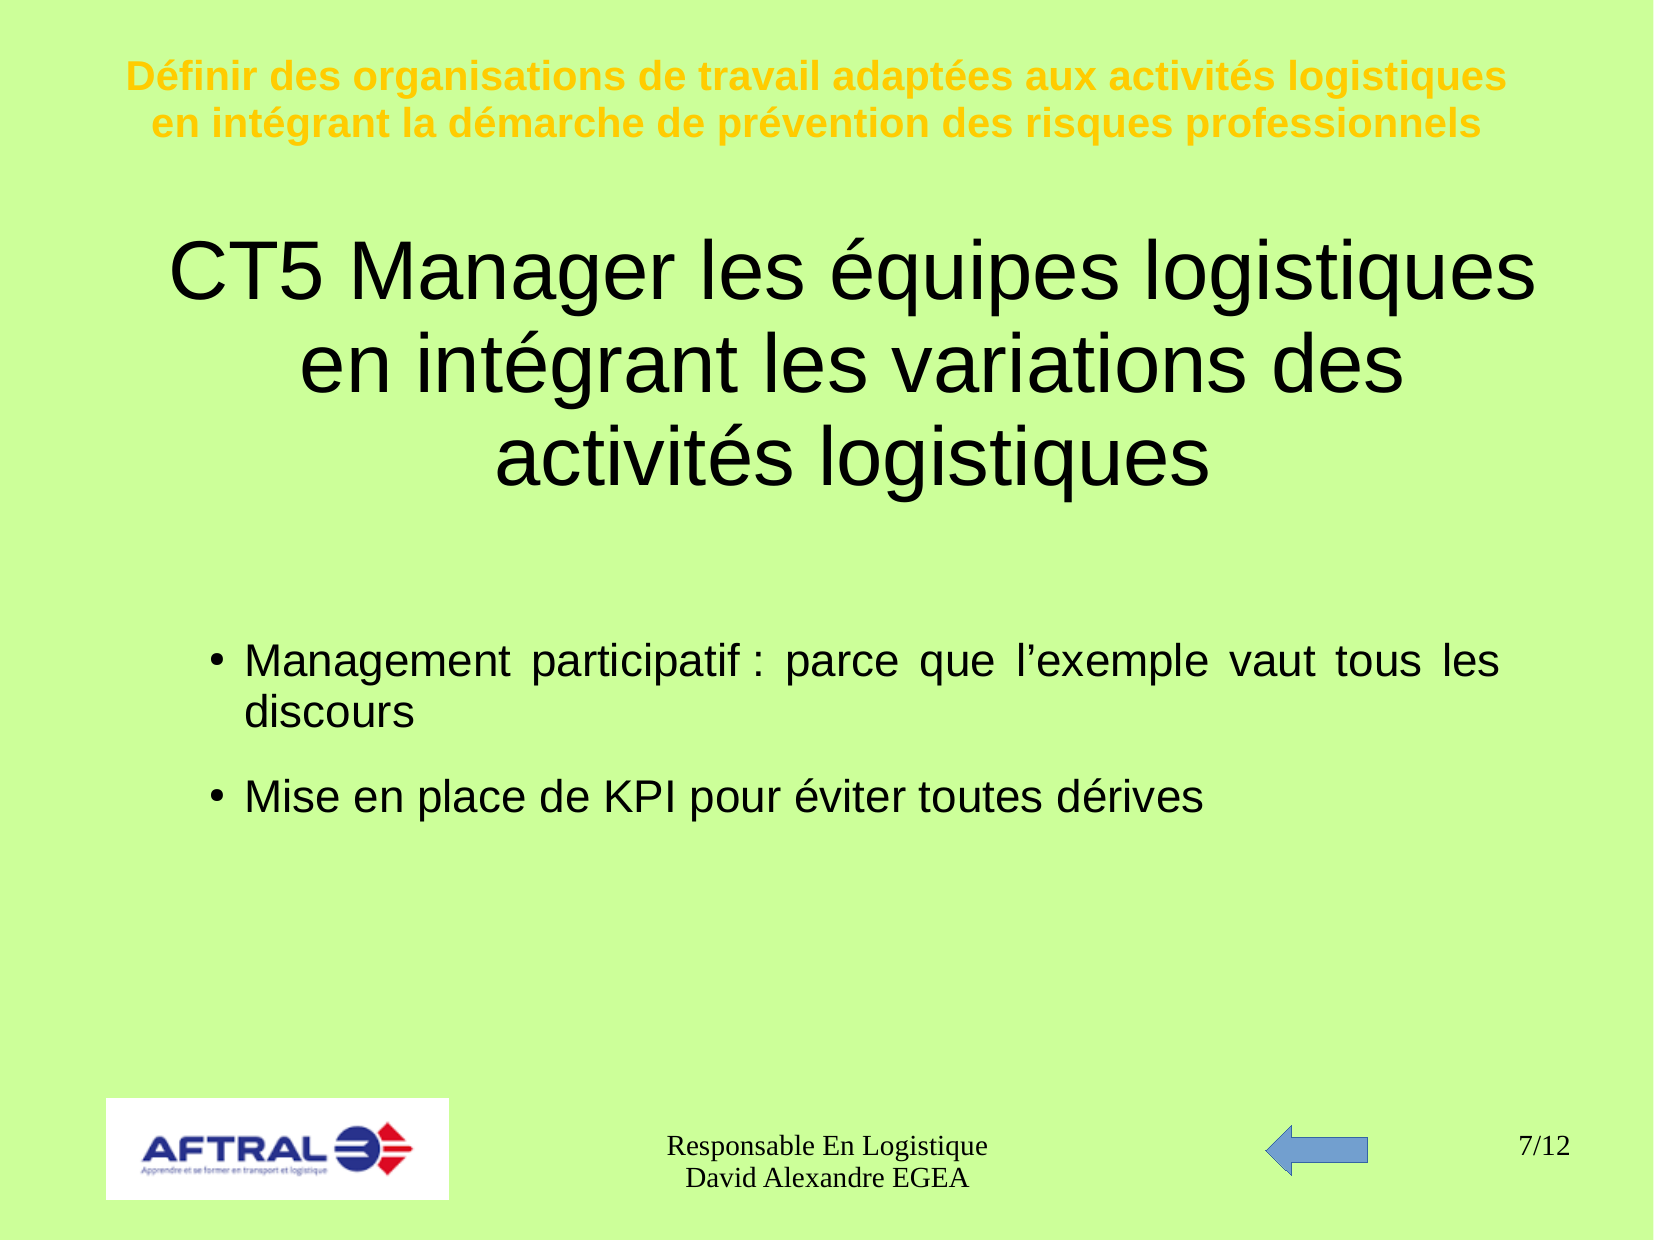

Définir des organisations de travail adaptées aux activités logistiques en intégrant la démarche de prévention des risques professionnels
CT5 Manager les équipes logistiques en intégrant les variations des activités logistiques
Management participatif : parce que l’exemple vaut tous les discours
Mise en place de KPI pour éviter toutes dérives
Responsable En Logistique EGEA
7